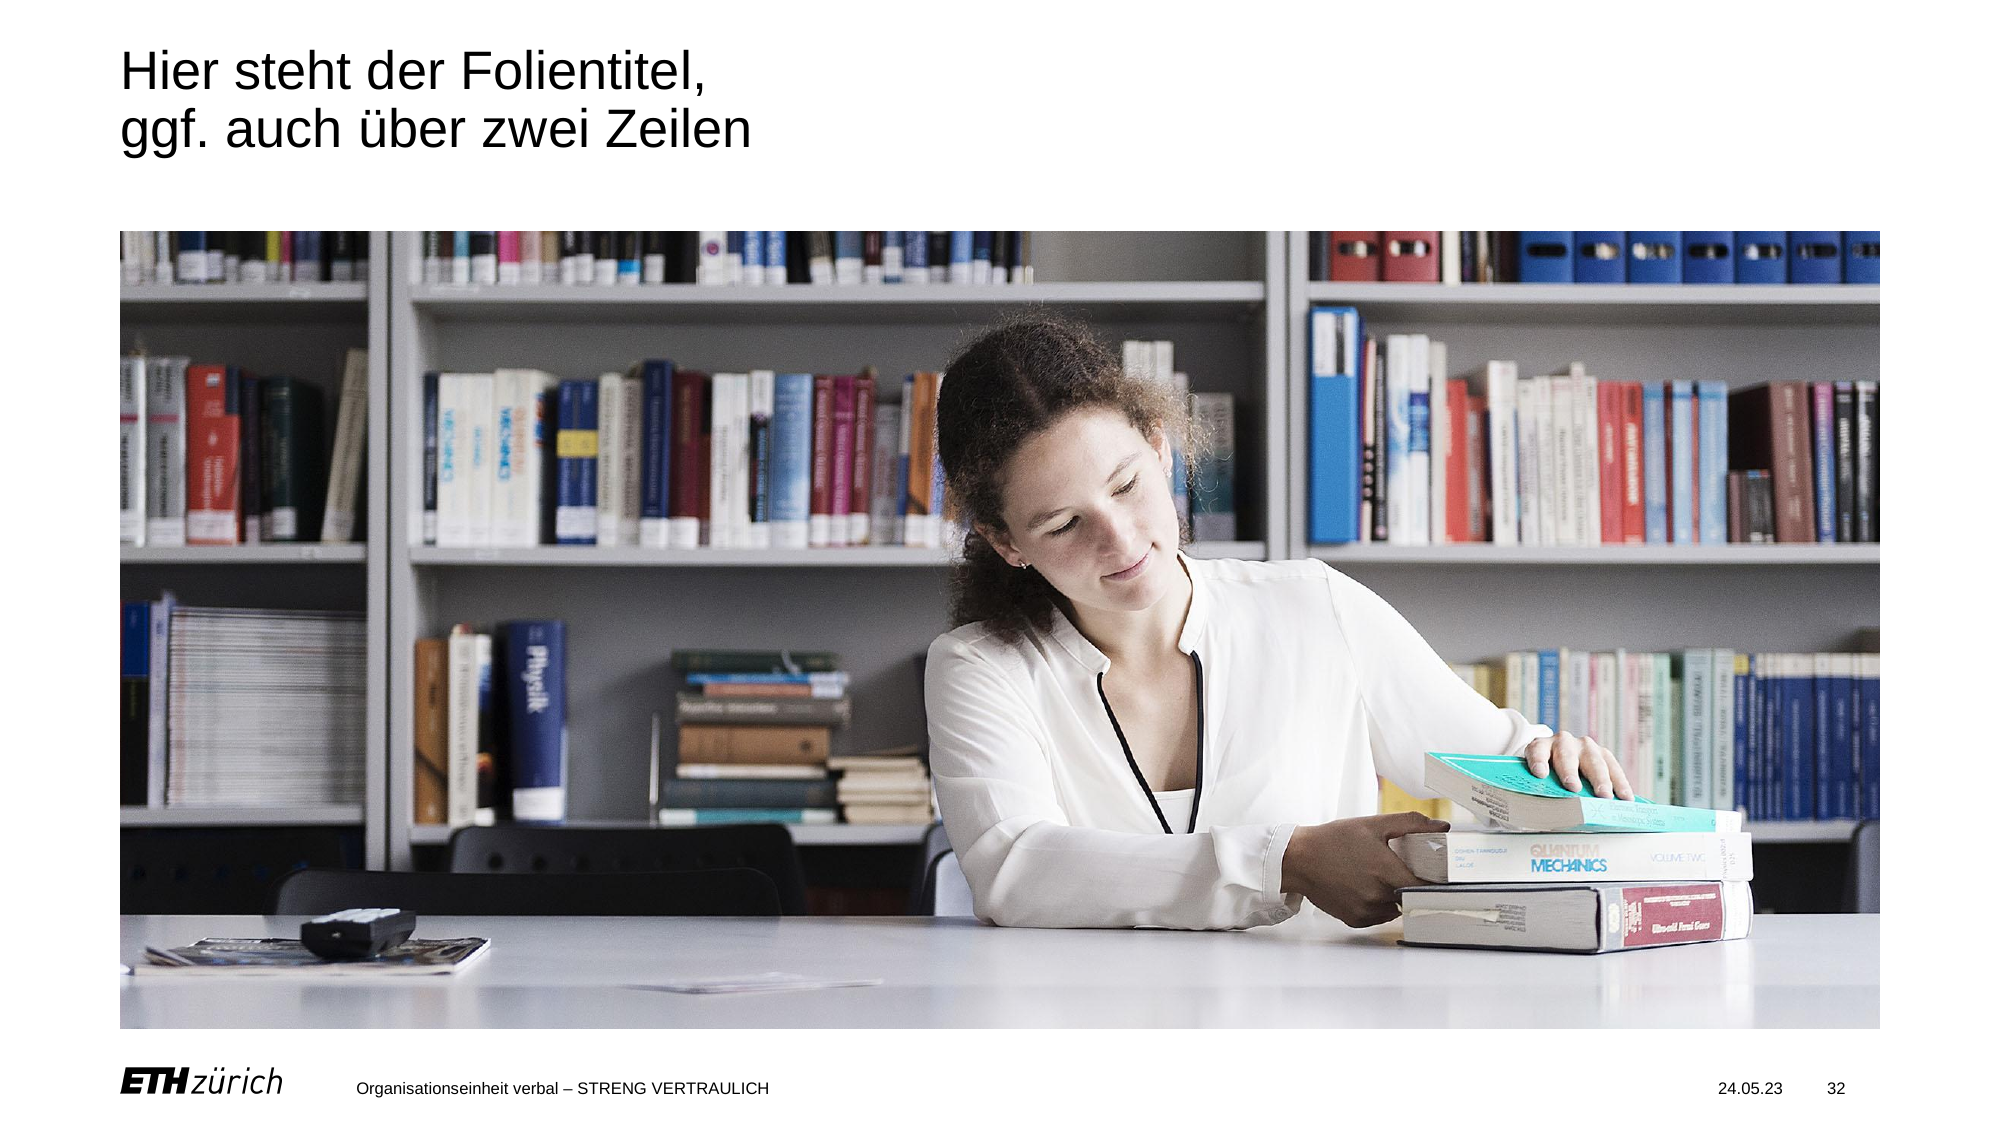

# Hier steht der Folientitel, ggf. auch über zwei Zeilen
Organisationseinheit verbal – STRENG VERTRAULICH
24.05.23